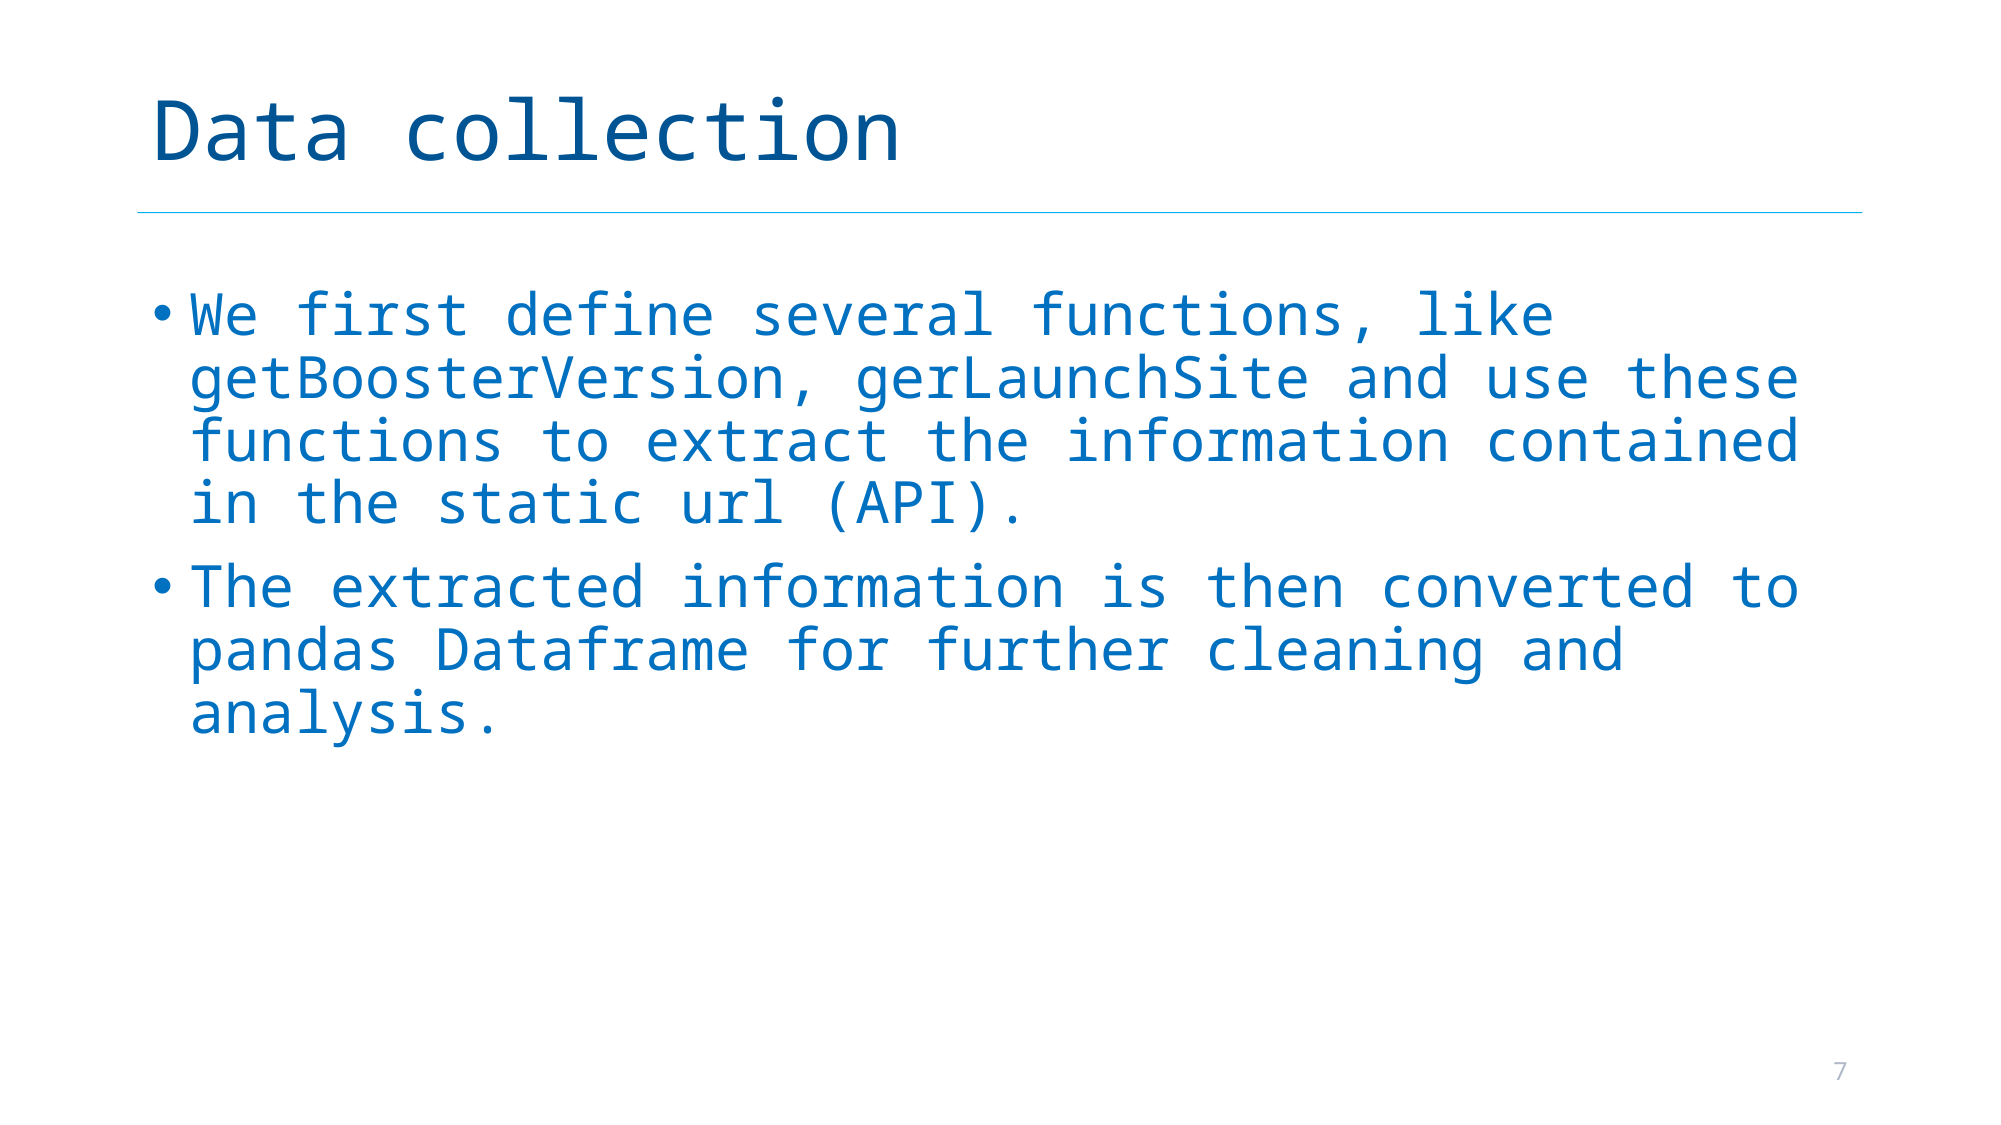

# Data collection
We first define several functions, like getBoosterVersion, gerLaunchSite and use these functions to extract the information contained in the static url (API).
The extracted information is then converted to pandas Dataframe for further cleaning and analysis.